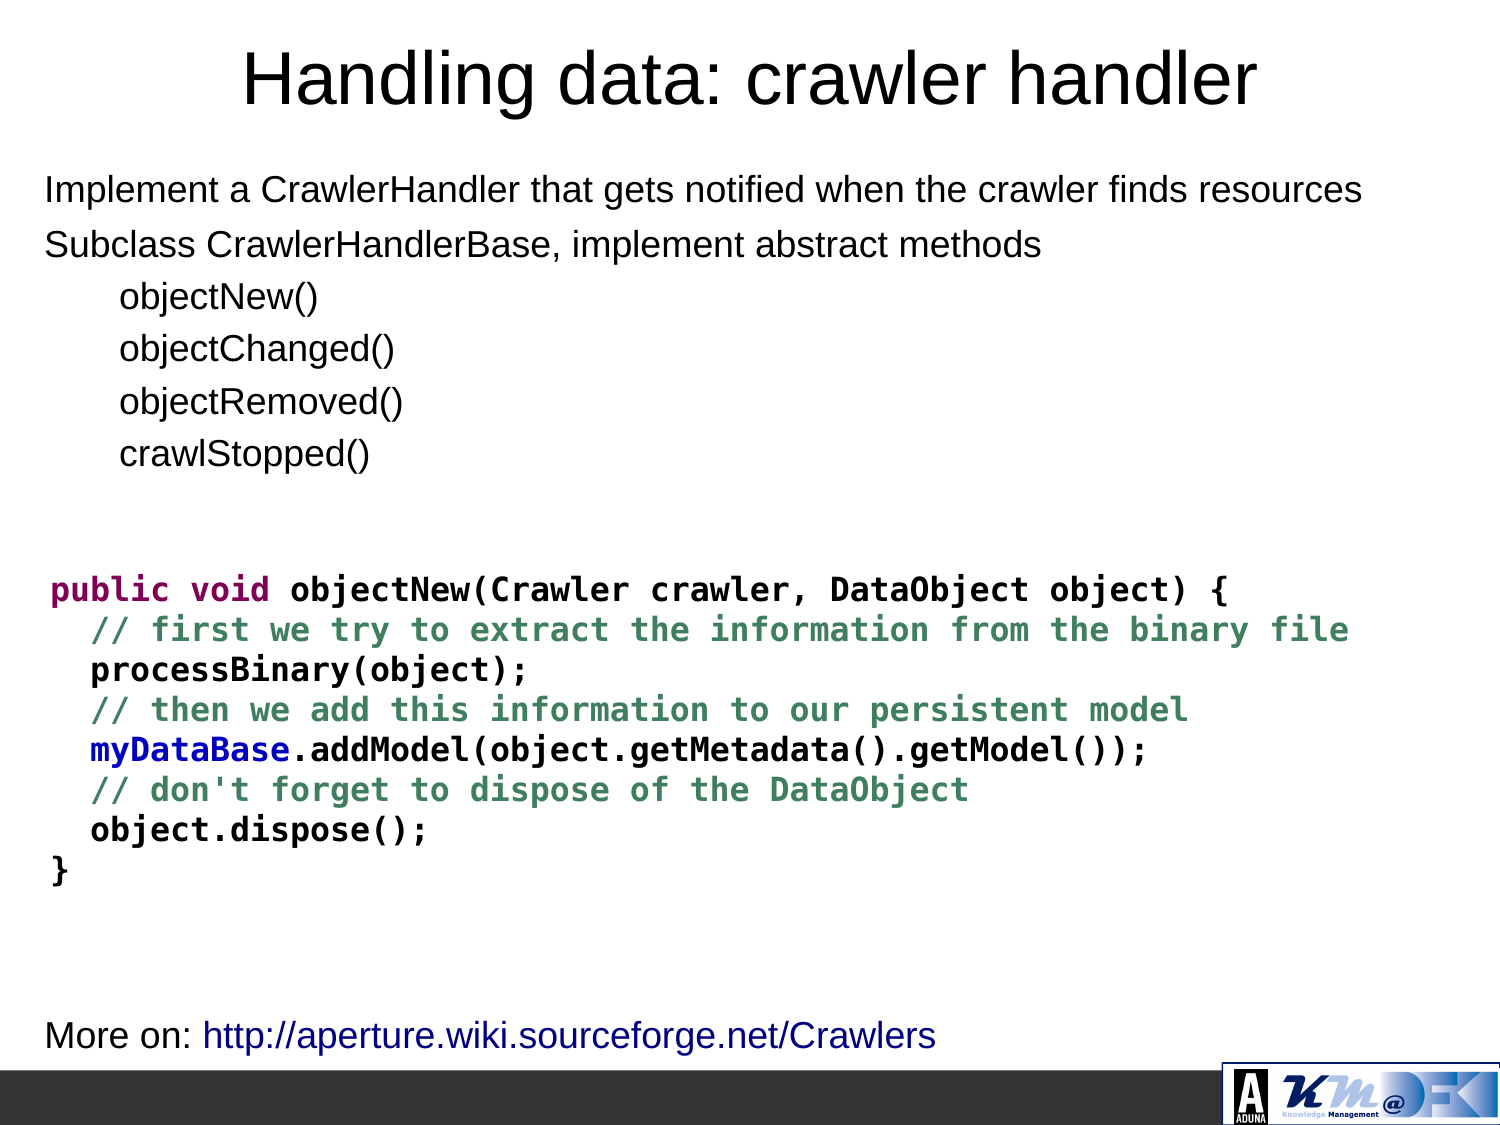

# Handling data: crawler handler
Implement a CrawlerHandler that gets notified when the crawler finds resources
Subclass CrawlerHandlerBase, implement abstract methods
objectNew()
objectChanged()
objectRemoved()
crawlStopped()
public void objectNew(Crawler crawler, DataObject object) {
 // first we try to extract the information from the binary file
 processBinary(object);
 // then we add this information to our persistent model
 myDataBase.addModel(object.getMetadata().getModel());
 // don't forget to dispose of the DataObject
 object.dispose();
}
More on: http://aperture.wiki.sourceforge.net/Crawlers